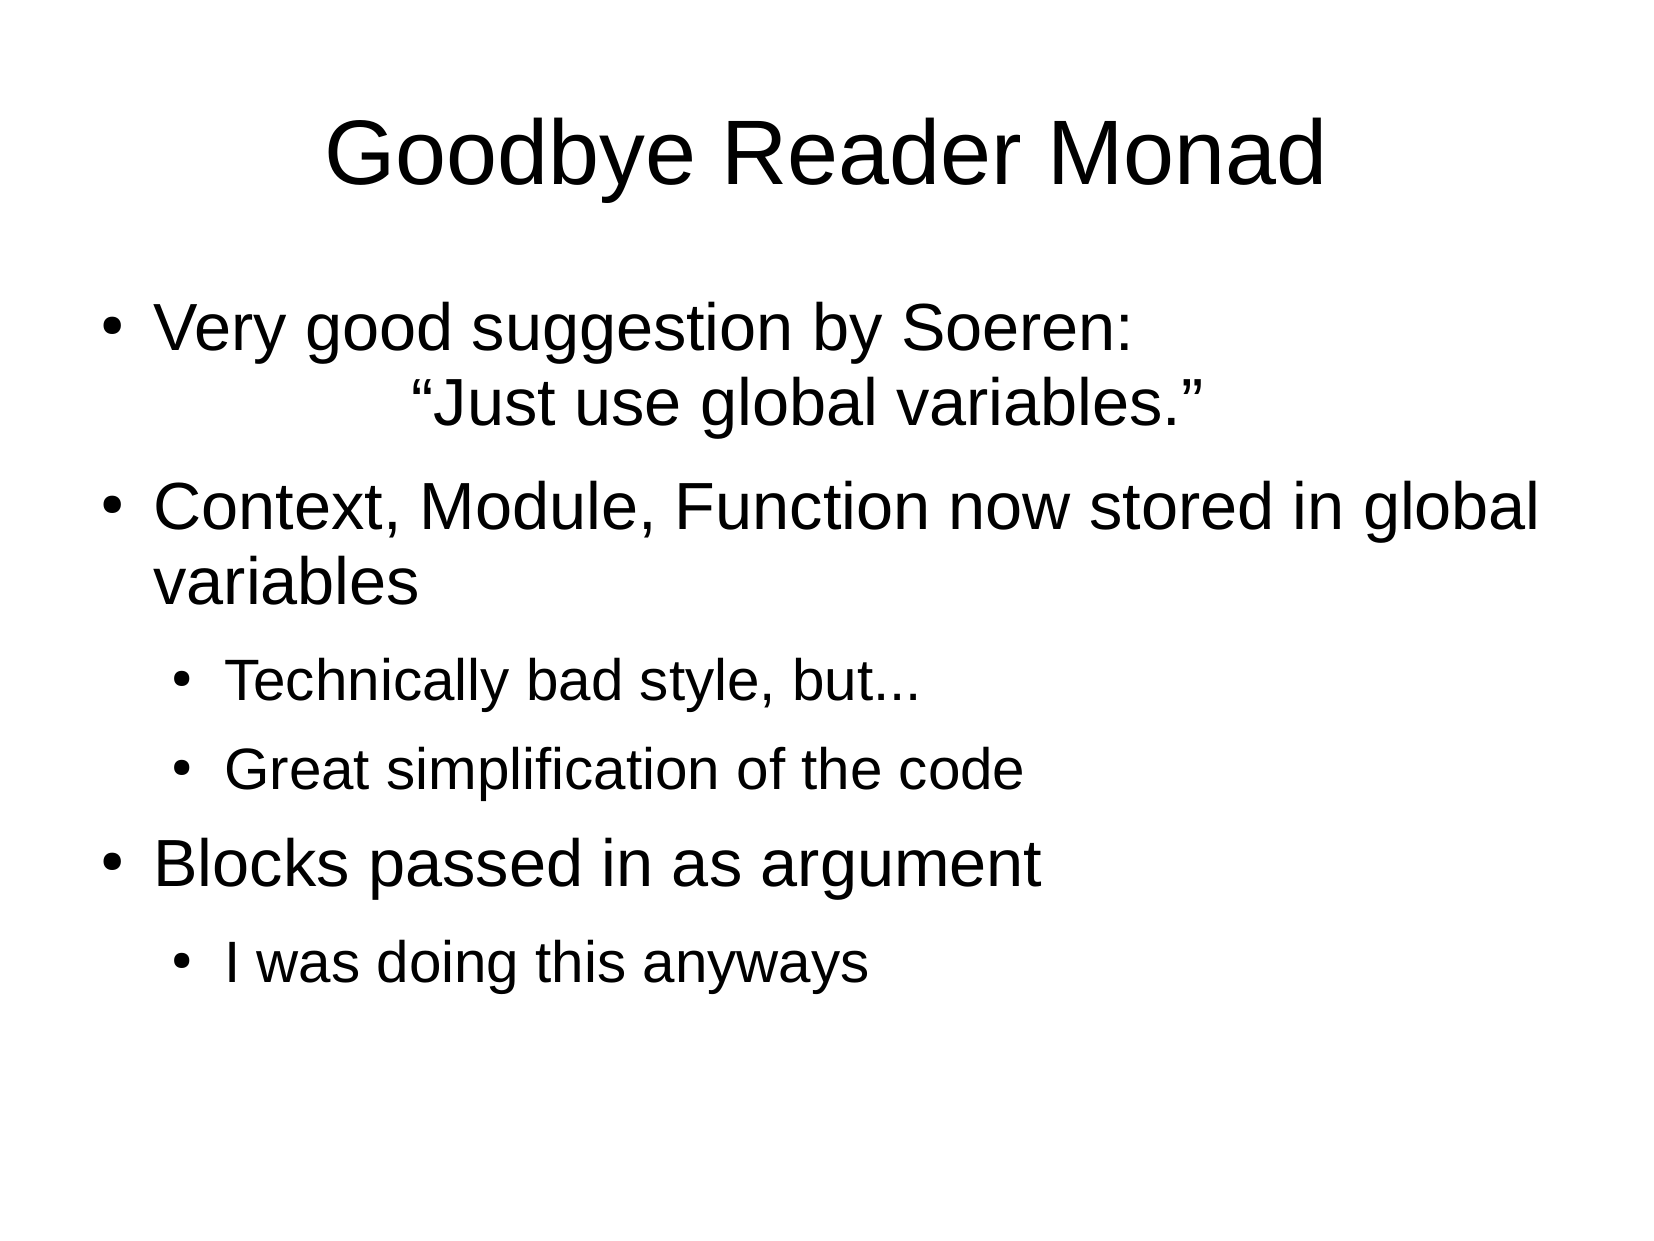

# Goodbye Reader Monad
Very good suggestion by Soeren:
 “Just use global variables.”
Context, Module, Function now stored in global variables
Technically bad style, but...
Great simplification of the code
Blocks passed in as argument
I was doing this anyways